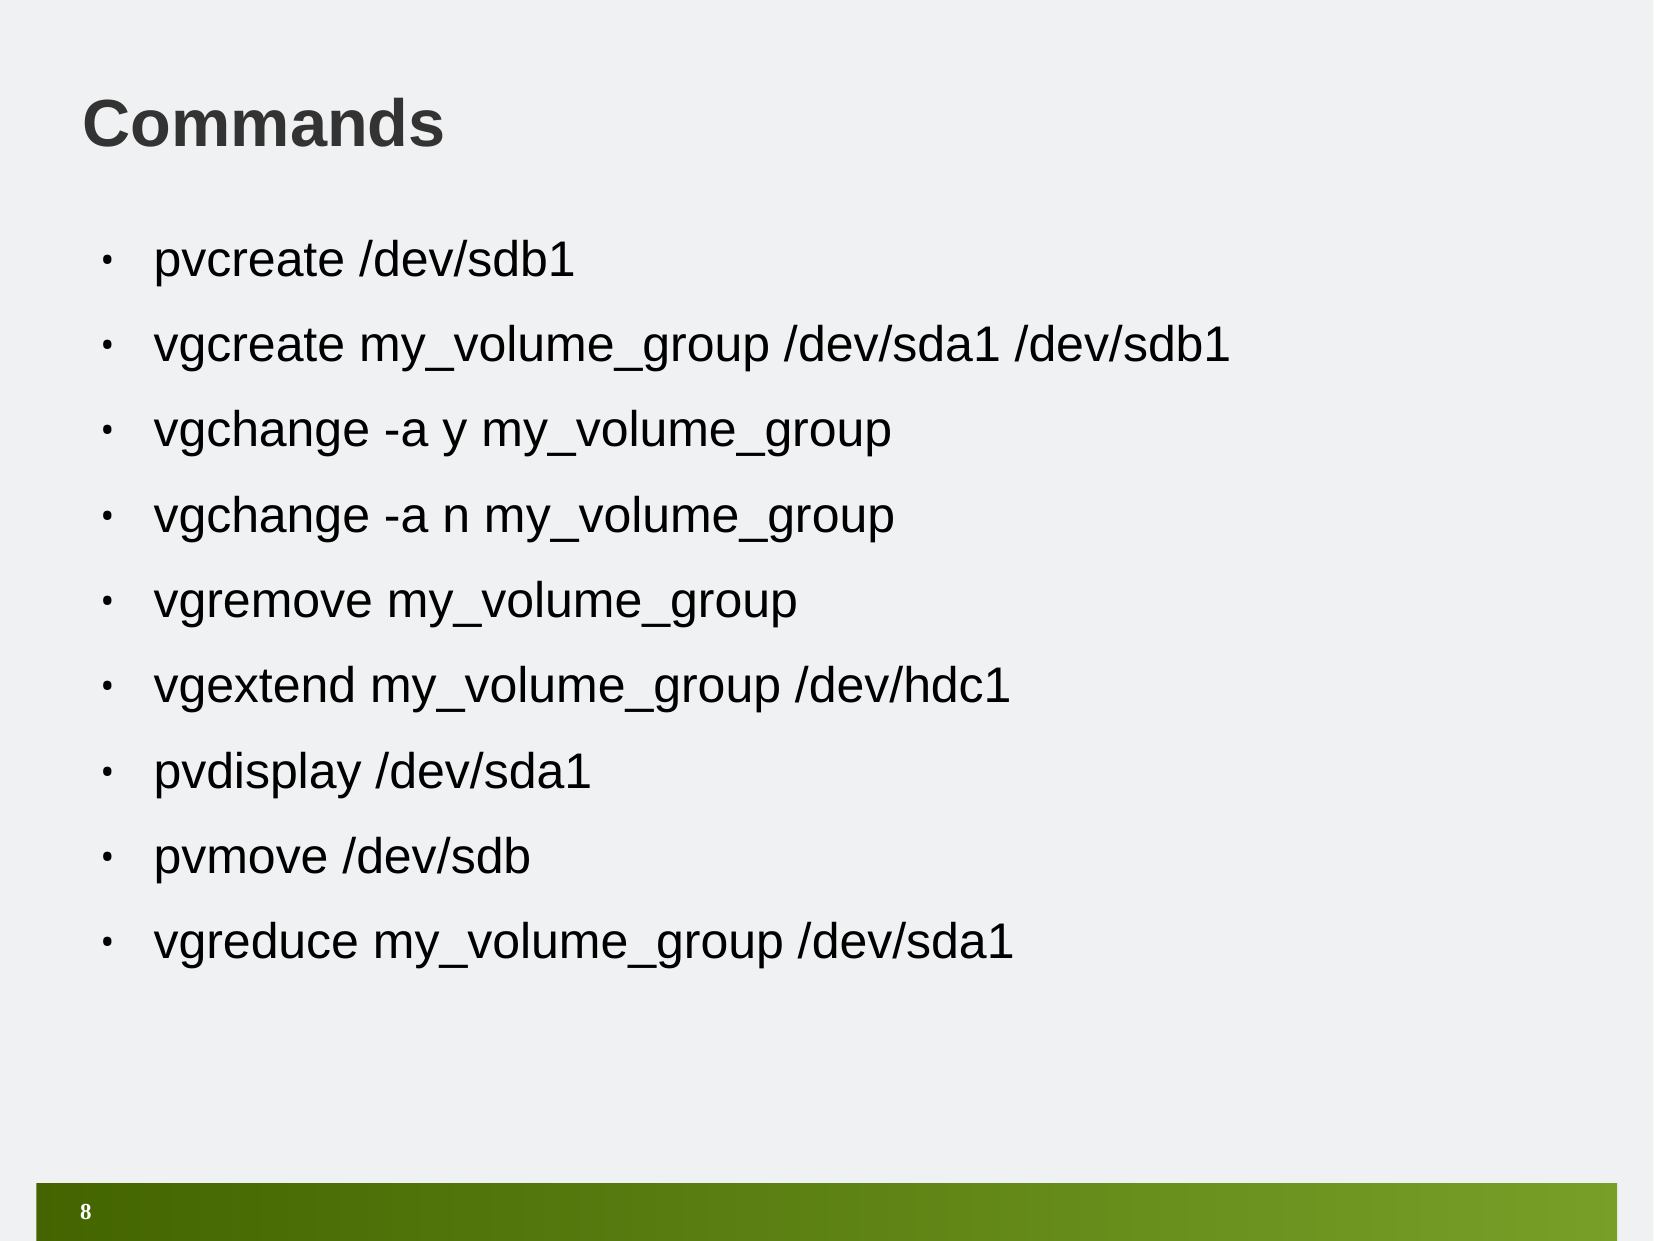

# Commands
pvcreate /dev/sdb1
vgcreate my_volume_group /dev/sda1 /dev/sdb1
vgchange -a y my_volume_group
vgchange -a n my_volume_group
vgremove my_volume_group
vgextend my_volume_group /dev/hdc1
pvdisplay /dev/sda1
pvmove /dev/sdb
vgreduce my_volume_group /dev/sda1
8